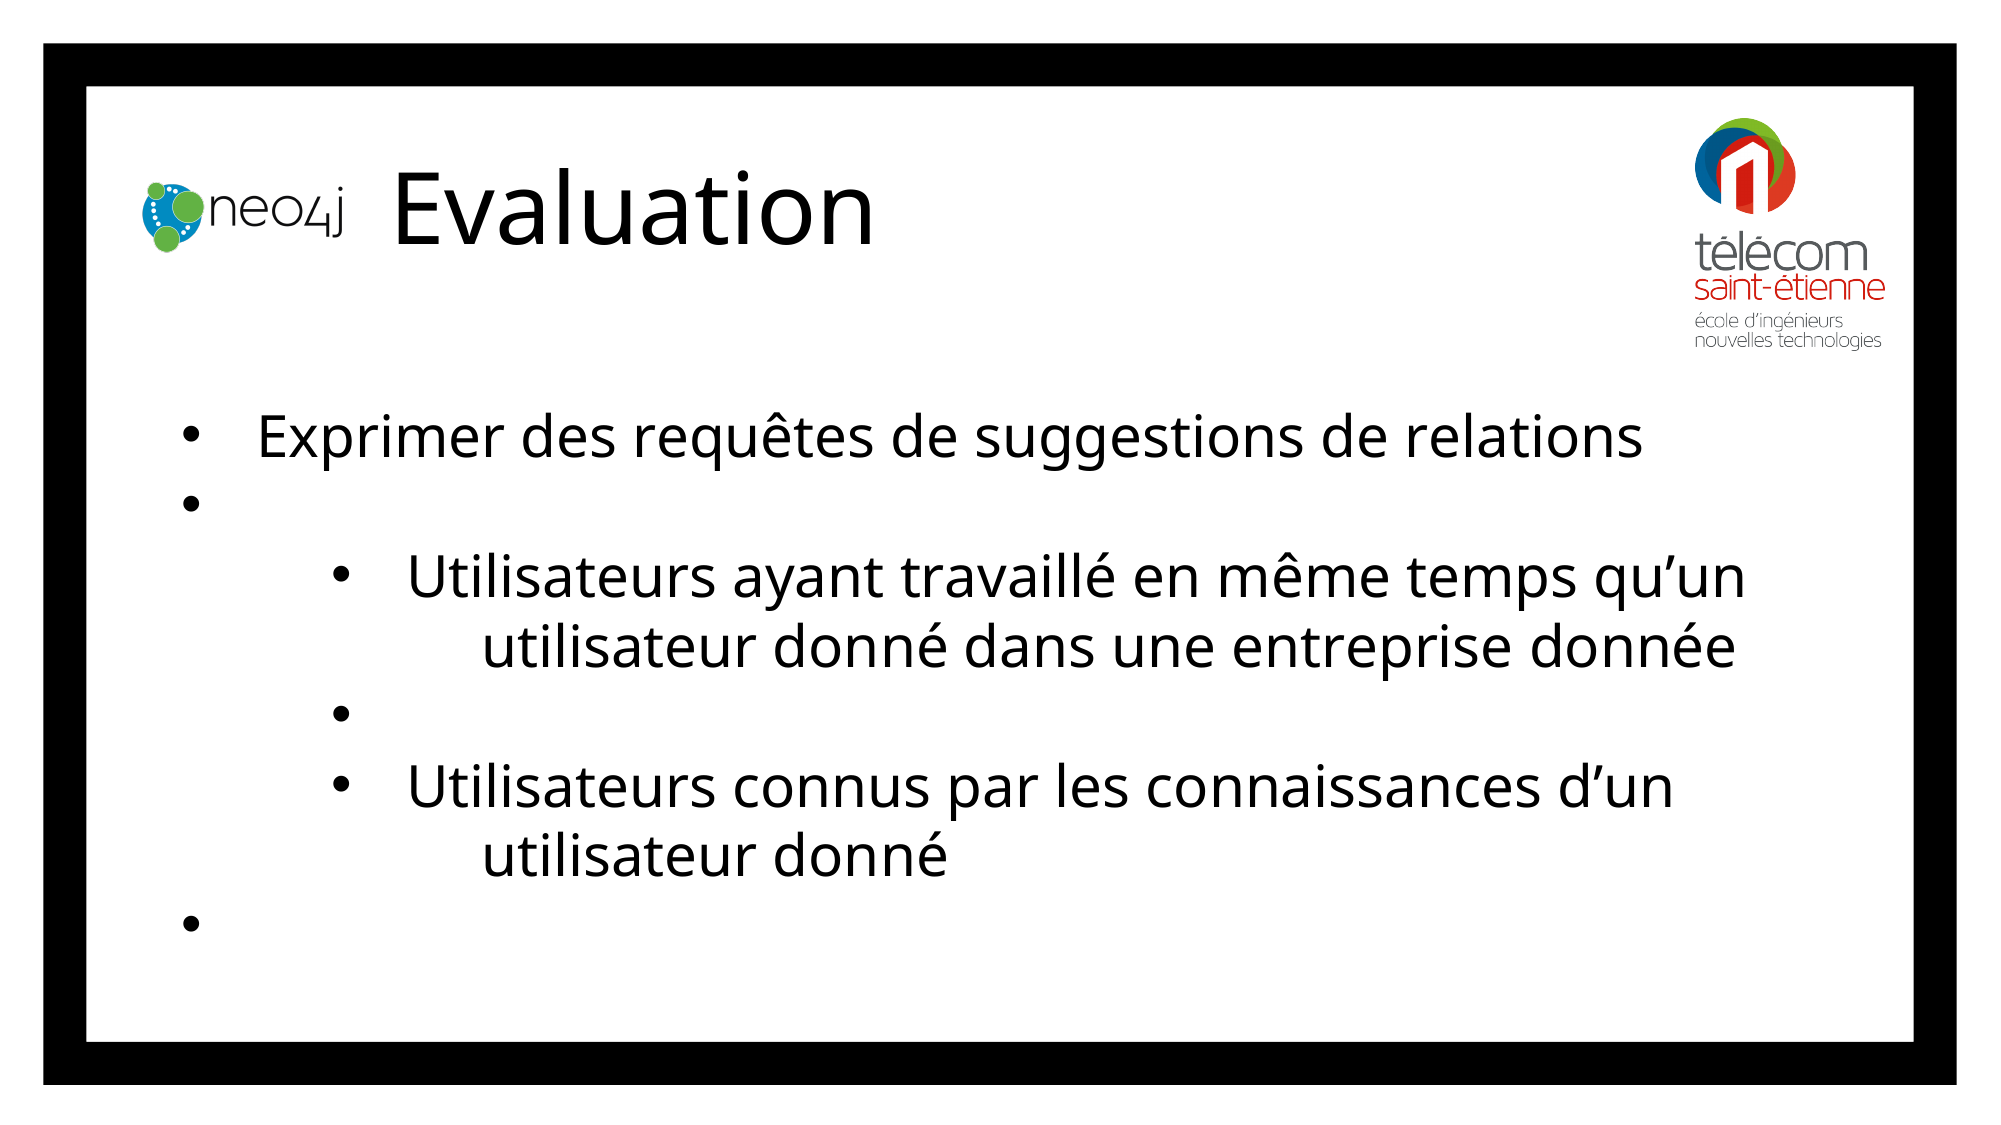

# Evaluation
Exprimer des requêtes de suggestions de relations
Utilisateurs ayant travaillé en même temps qu’un utilisateur donné dans une entreprise donnée
Utilisateurs connus par les connaissances d’un utilisateur donné